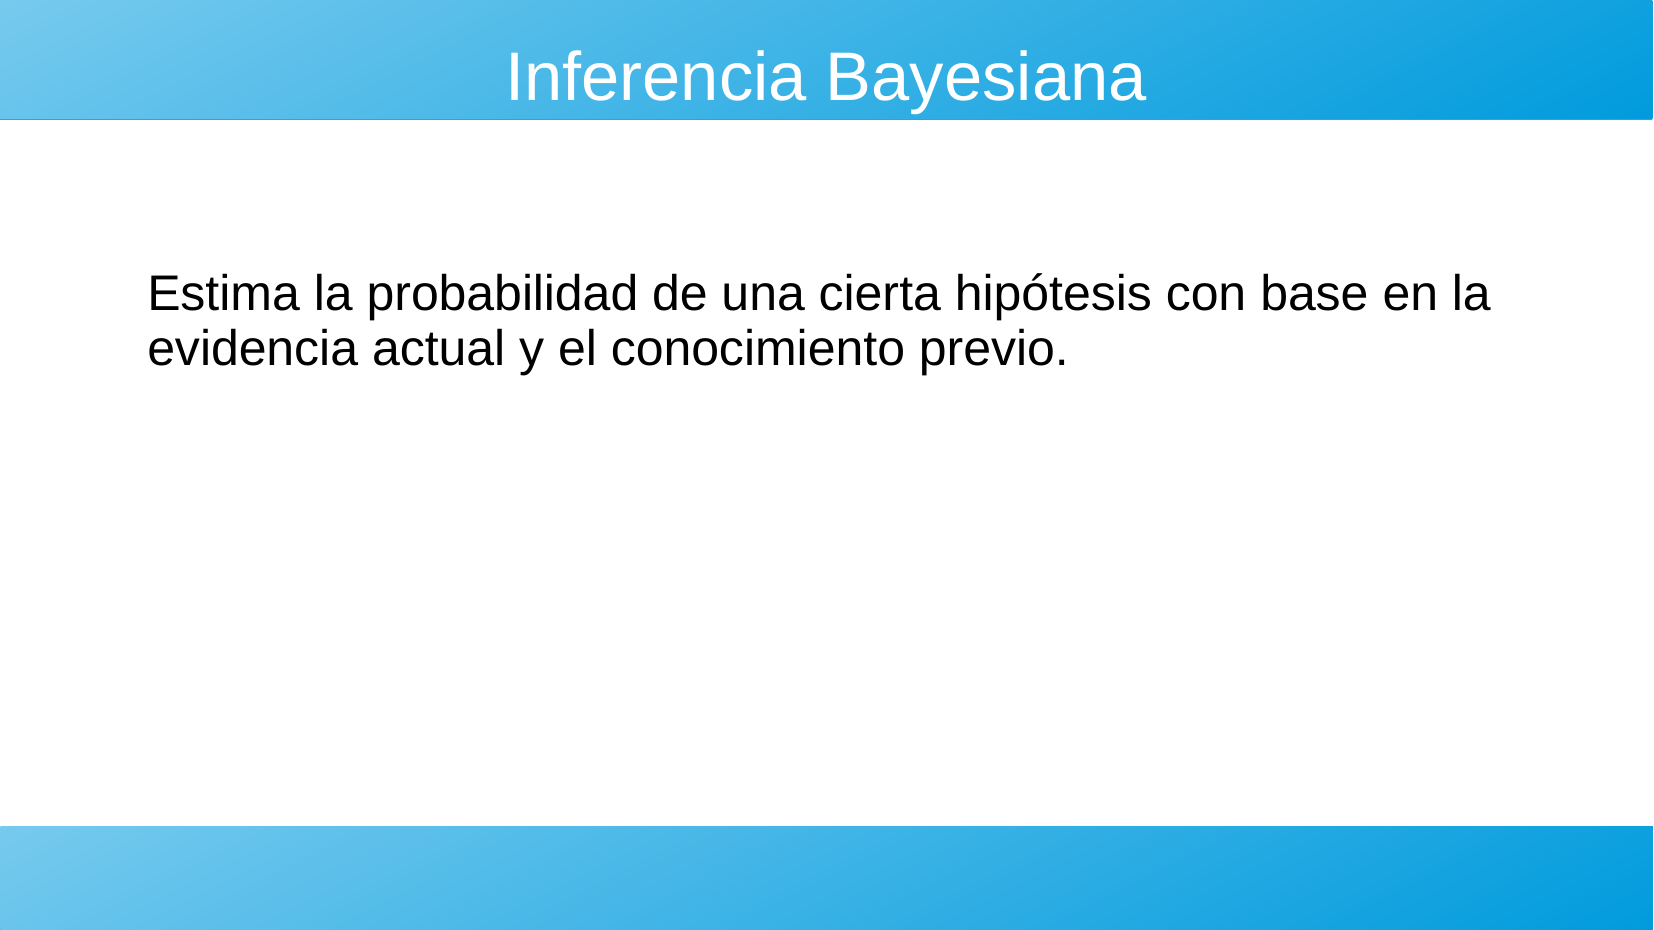

Inferencia Bayesiana
Estima la probabilidad de una cierta hipótesis con base en la
evidencia actual y el conocimiento previo.